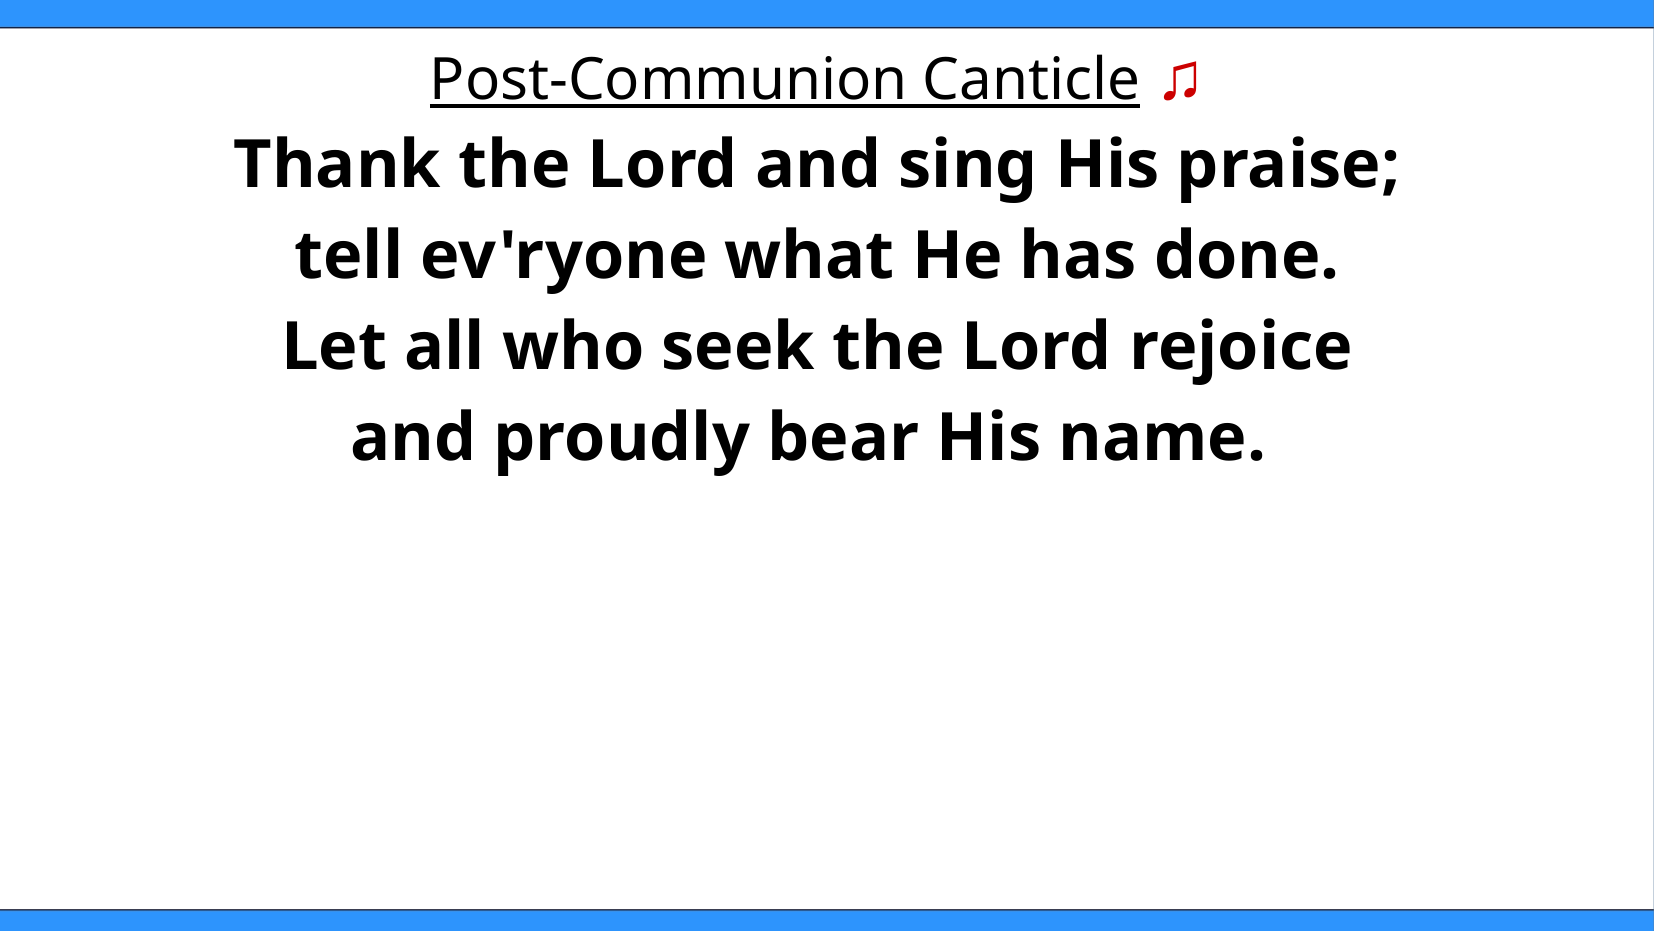

Post-Communion Canticle ♫
Thank the Lord and sing His praise;
tell ev'ryone what He has done.
Let all who seek the Lord rejoice
and proudly bear His name.